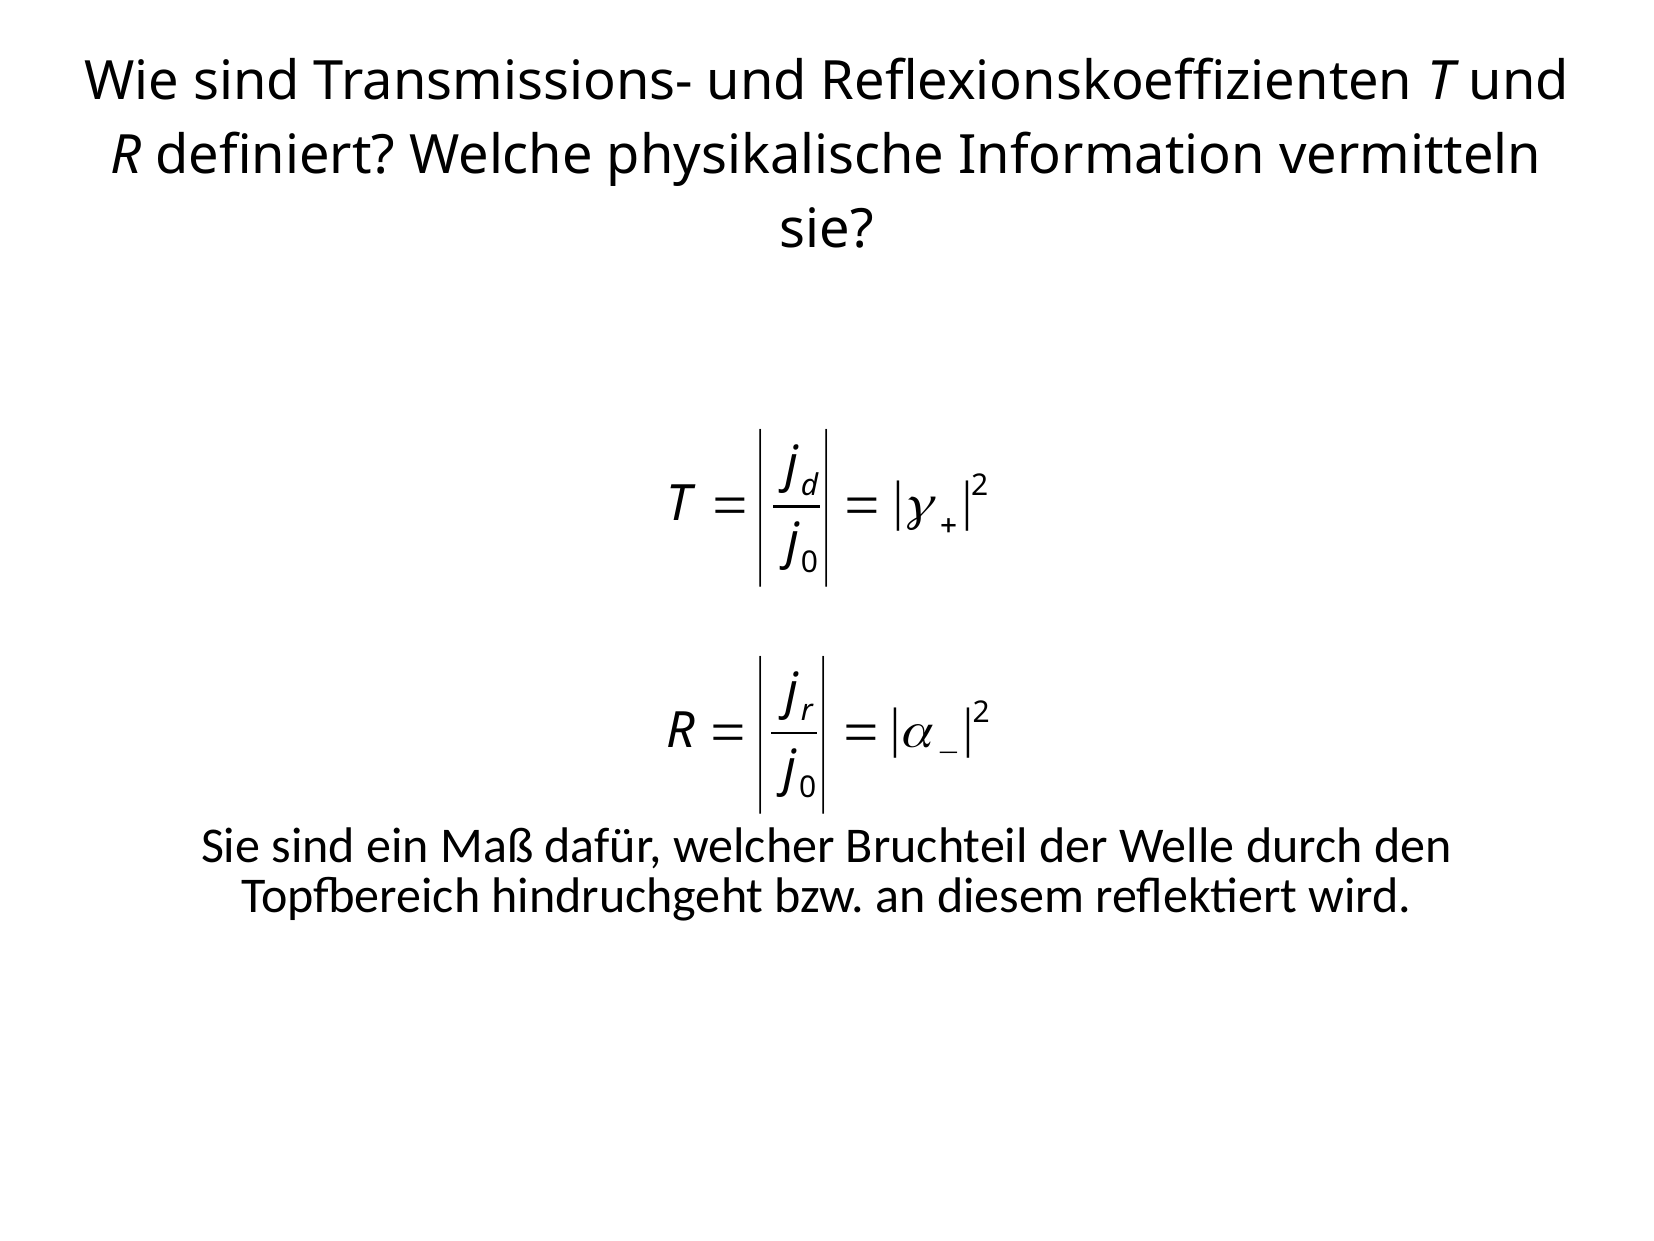

# Wie sind Transmissions- und Reflexionskoeffizienten T und R definiert? Welche physikalische Information vermitteln sie?
Sie sind ein Maß dafür, welcher Bruchteil der Welle durch den Topfbereich hindruchgeht bzw. an diesem reflektiert wird.